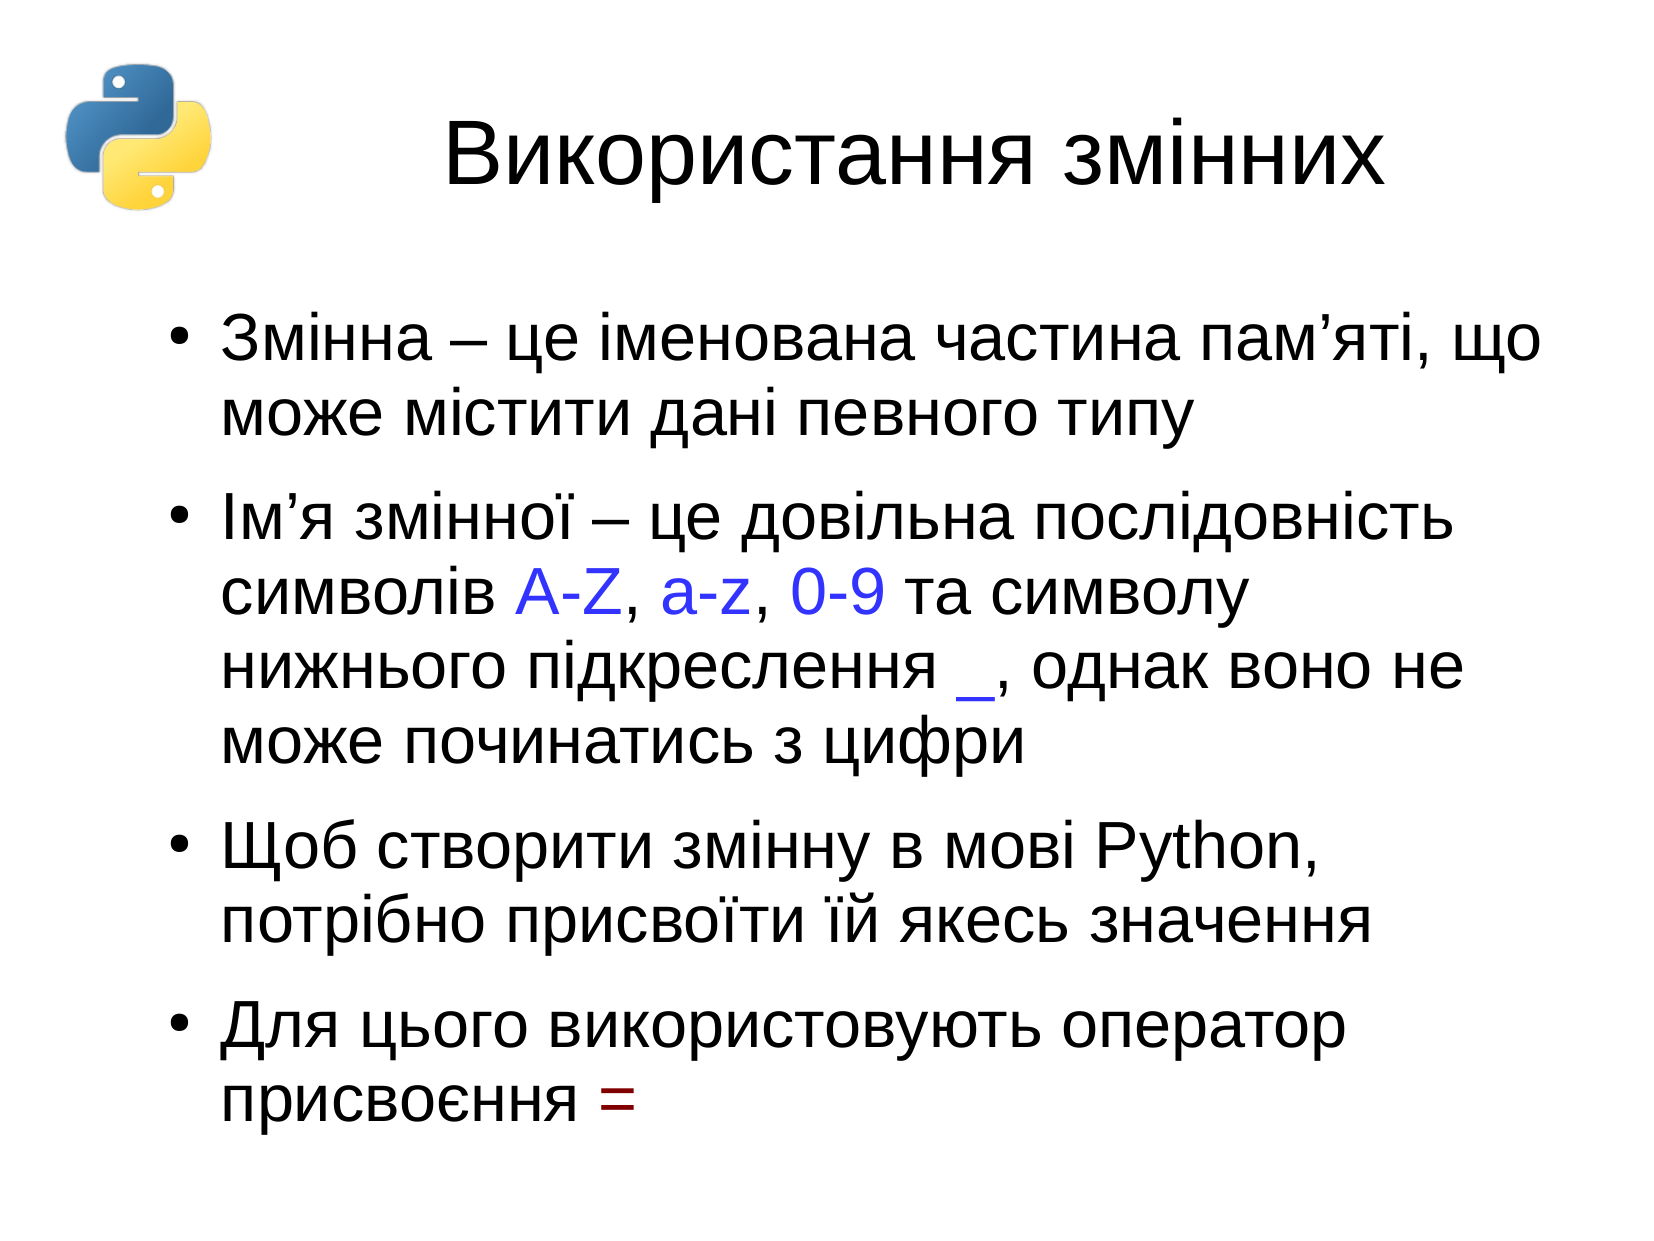

# Використання змінних
Змінна – це іменована частина пам’яті, що може містити дані певного типу
Ім’я змінної – це довільна послідовність символів A-Z, a-z, 0-9 та символу нижнього підкреслення _, однак воно не може починатись з цифри
Щоб створити змінну в мові Python, потрібно присвоїти їй якесь значення
Для цього використовують оператор присвоєння =